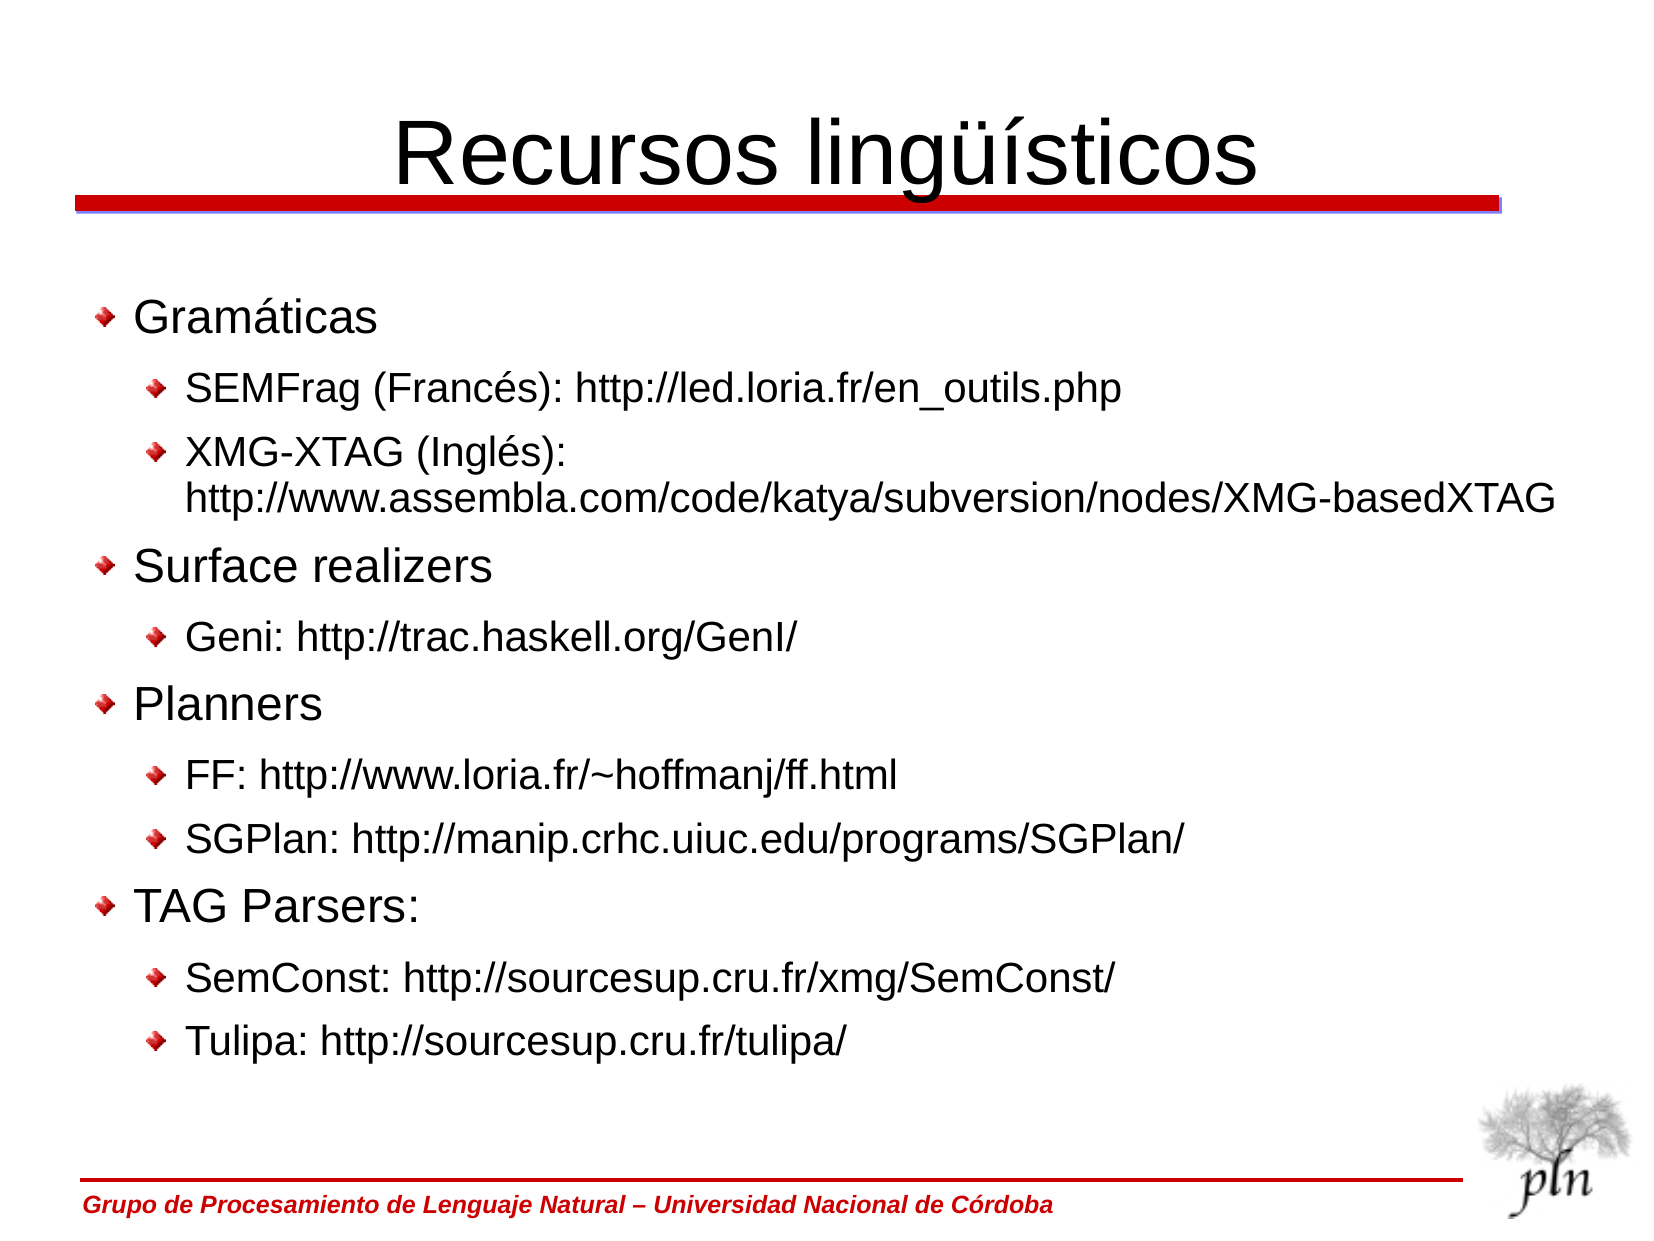

# Recursos lingüísticos
Gramáticas
SEMFrag (Francés): http://led.loria.fr/en_outils.php
XMG-XTAG (Inglés): http://www.assembla.com/code/katya/subversion/nodes/XMG-basedXTAG
Surface realizers
Geni: http://trac.haskell.org/GenI/
Planners
FF: http://www.loria.fr/~hoffmanj/ff.html
SGPlan: http://manip.crhc.uiuc.edu/programs/SGPlan/
TAG Parsers:
SemConst: http://sourcesup.cru.fr/xmg/SemConst/
Tulipa: http://sourcesup.cru.fr/tulipa/